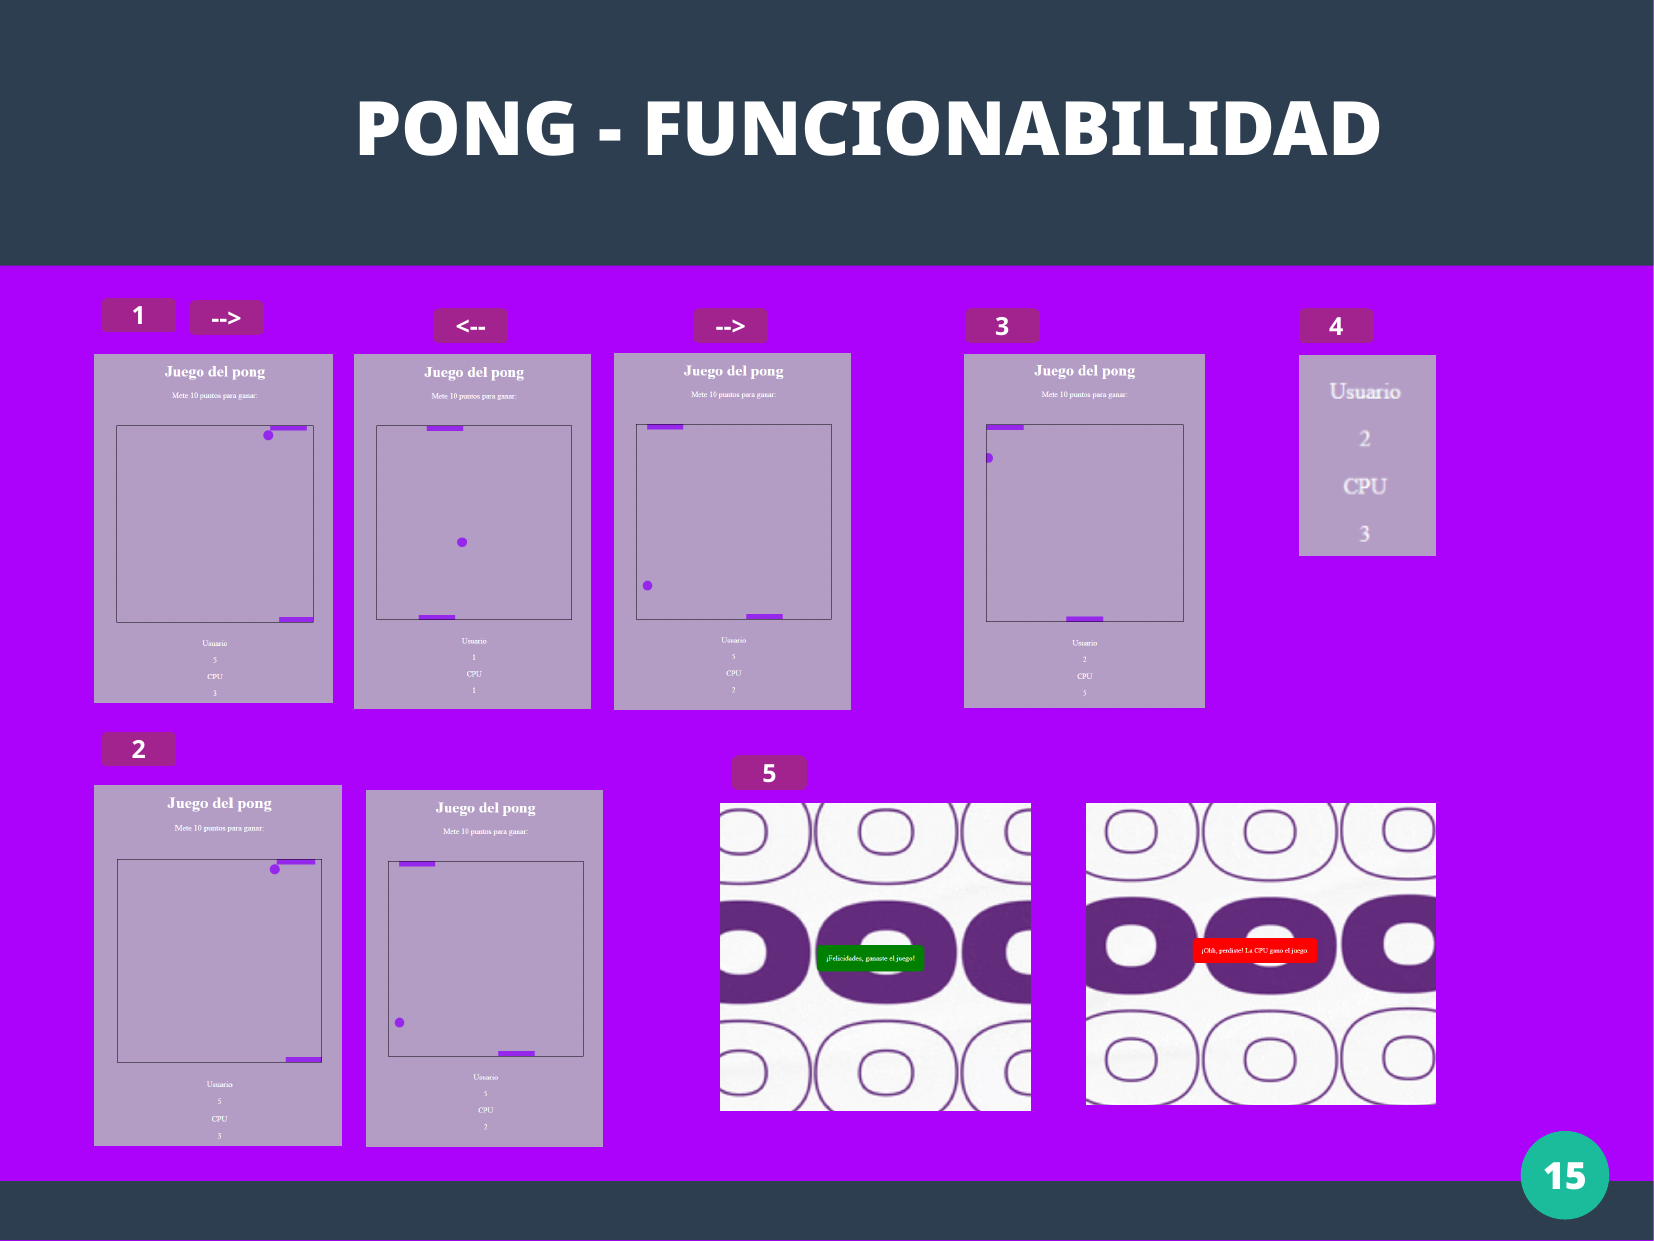

# PONG - FUNCIONABILIDAD
1
-->
<--
-->
3
4
2
5
15